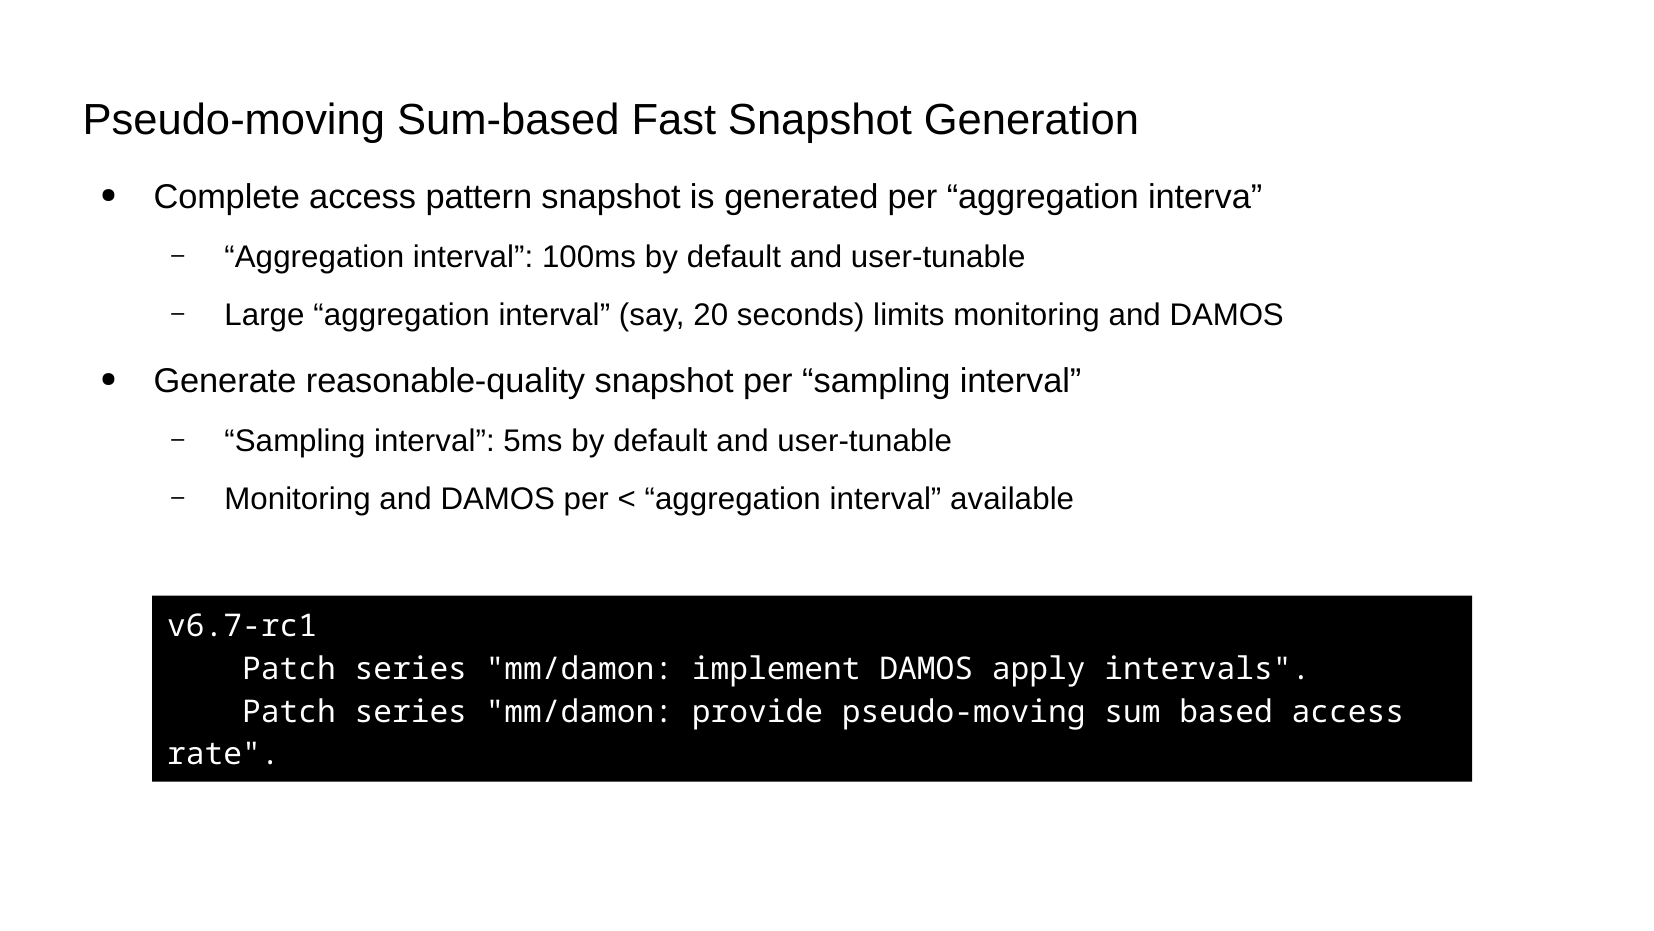

# Pseudo-moving Sum-based Fast Snapshot Generation
Complete access pattern snapshot is generated per “aggregation interva”
“Aggregation interval”: 100ms by default and user-tunable
Large “aggregation interval” (say, 20 seconds) limits monitoring and DAMOS
Generate reasonable-quality snapshot per “sampling interval”
“Sampling interval”: 5ms by default and user-tunable
Monitoring and DAMOS per < “aggregation interval” available
v6.7-rc1
 Patch series "mm/damon: implement DAMOS apply intervals".
 Patch series "mm/damon: provide pseudo-moving sum based access rate".